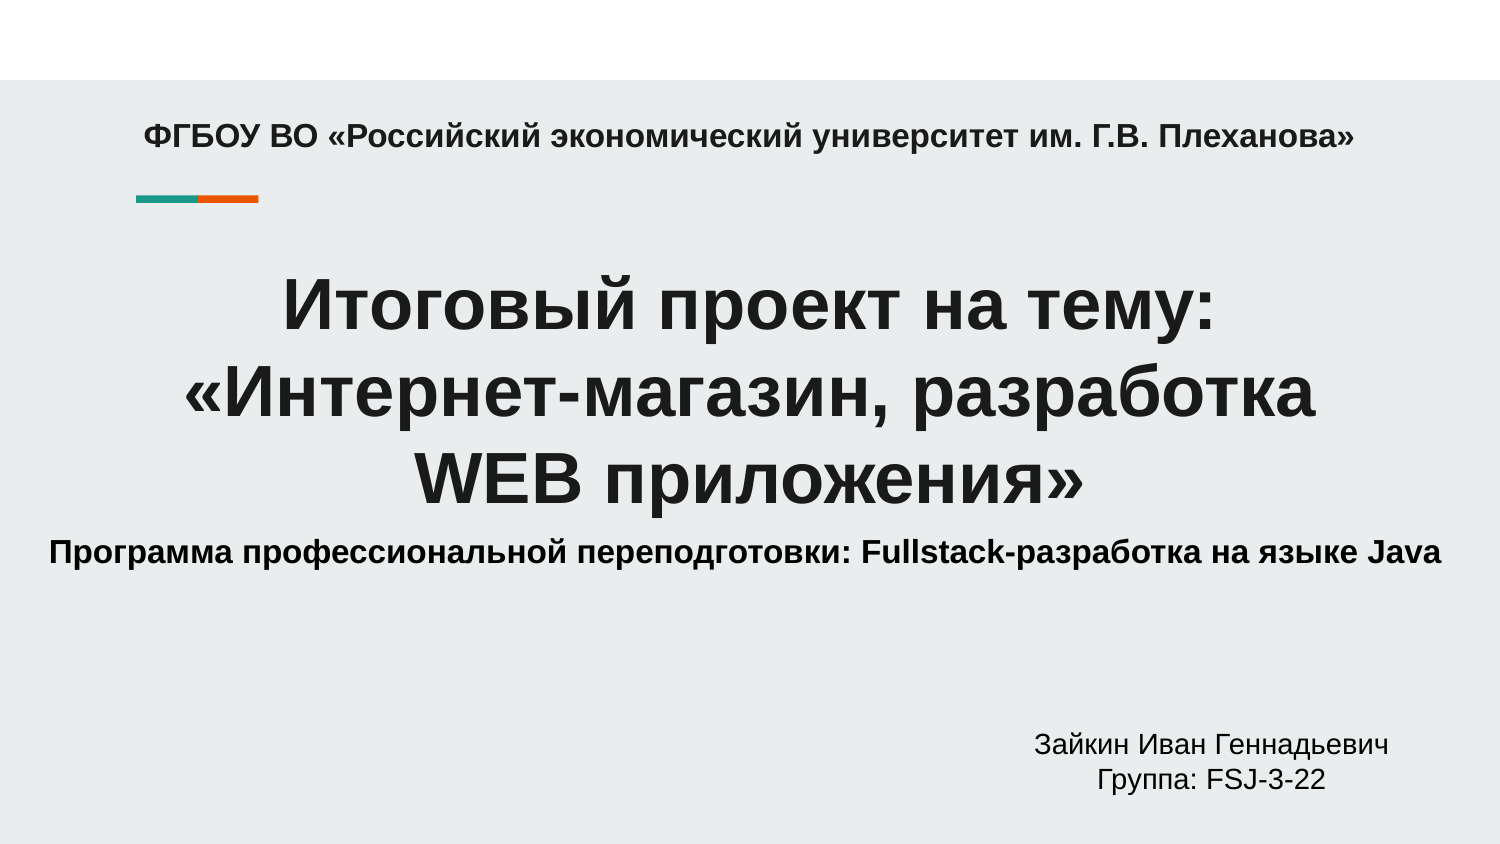

ФГБОУ ВО «Российский экономический университет им. Г.В. Плеханова»
# Итоговый проект на тему: «Интернет-магазин, разработка WEB приложения»
Программа профессиональной переподготовки: Fullstack-разработка на языке Java
Зайкин Иван Геннадьевич Группа: FSJ-3-22